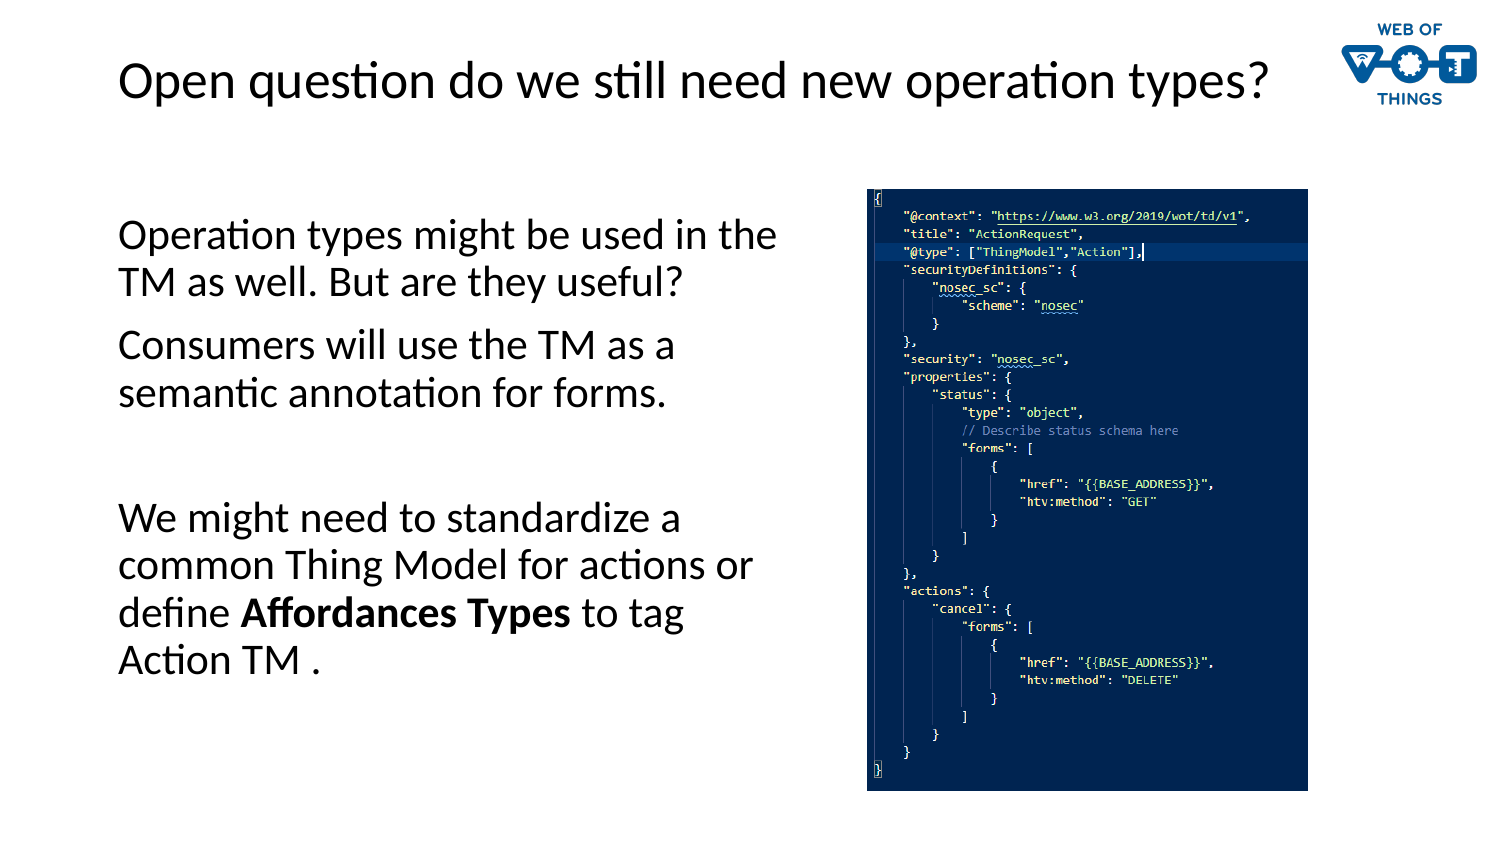

# Open question do we still need new operation types?
Operation types might be used in the TM as well. But are they useful?
Consumers will use the TM as a semantic annotation for forms.
We might need to standardize a common Thing Model for actions or define Affordances Types to tag Action TM .